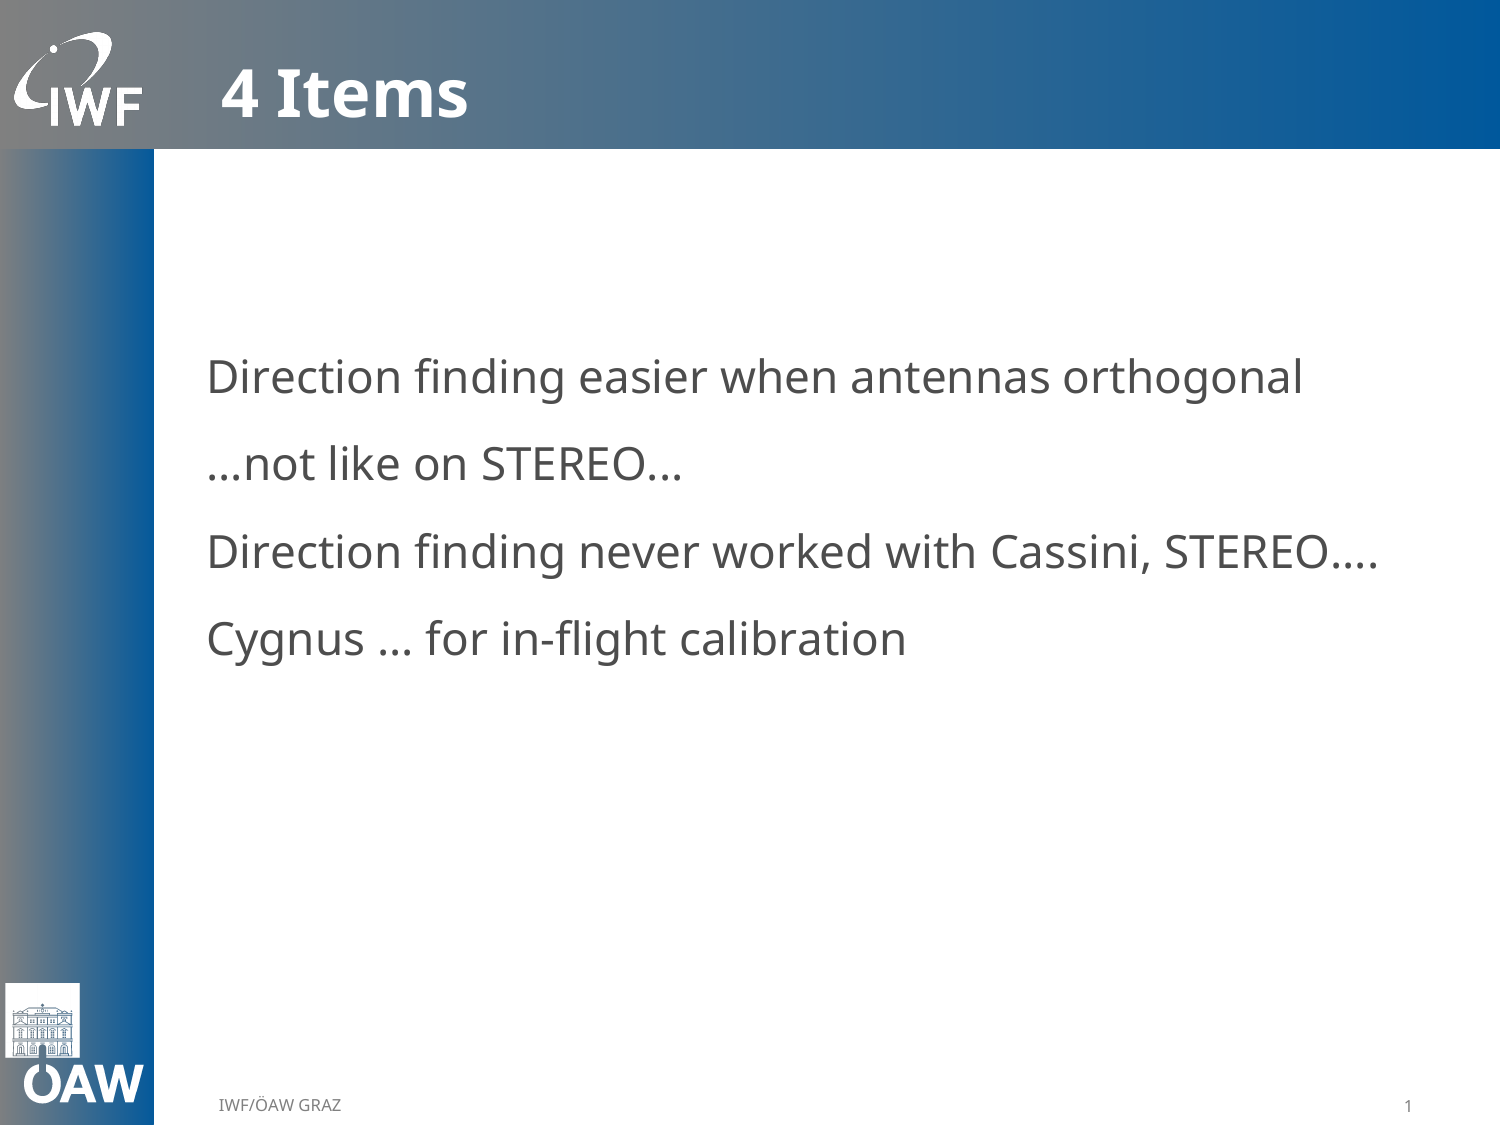

# 4 Items
Direction finding easier when antennas orthogonal
...not like on STEREO...
Direction finding never worked with Cassini, STEREO....
Cygnus ... for in-flight calibration
IWF/ÖAW GRAZ
1